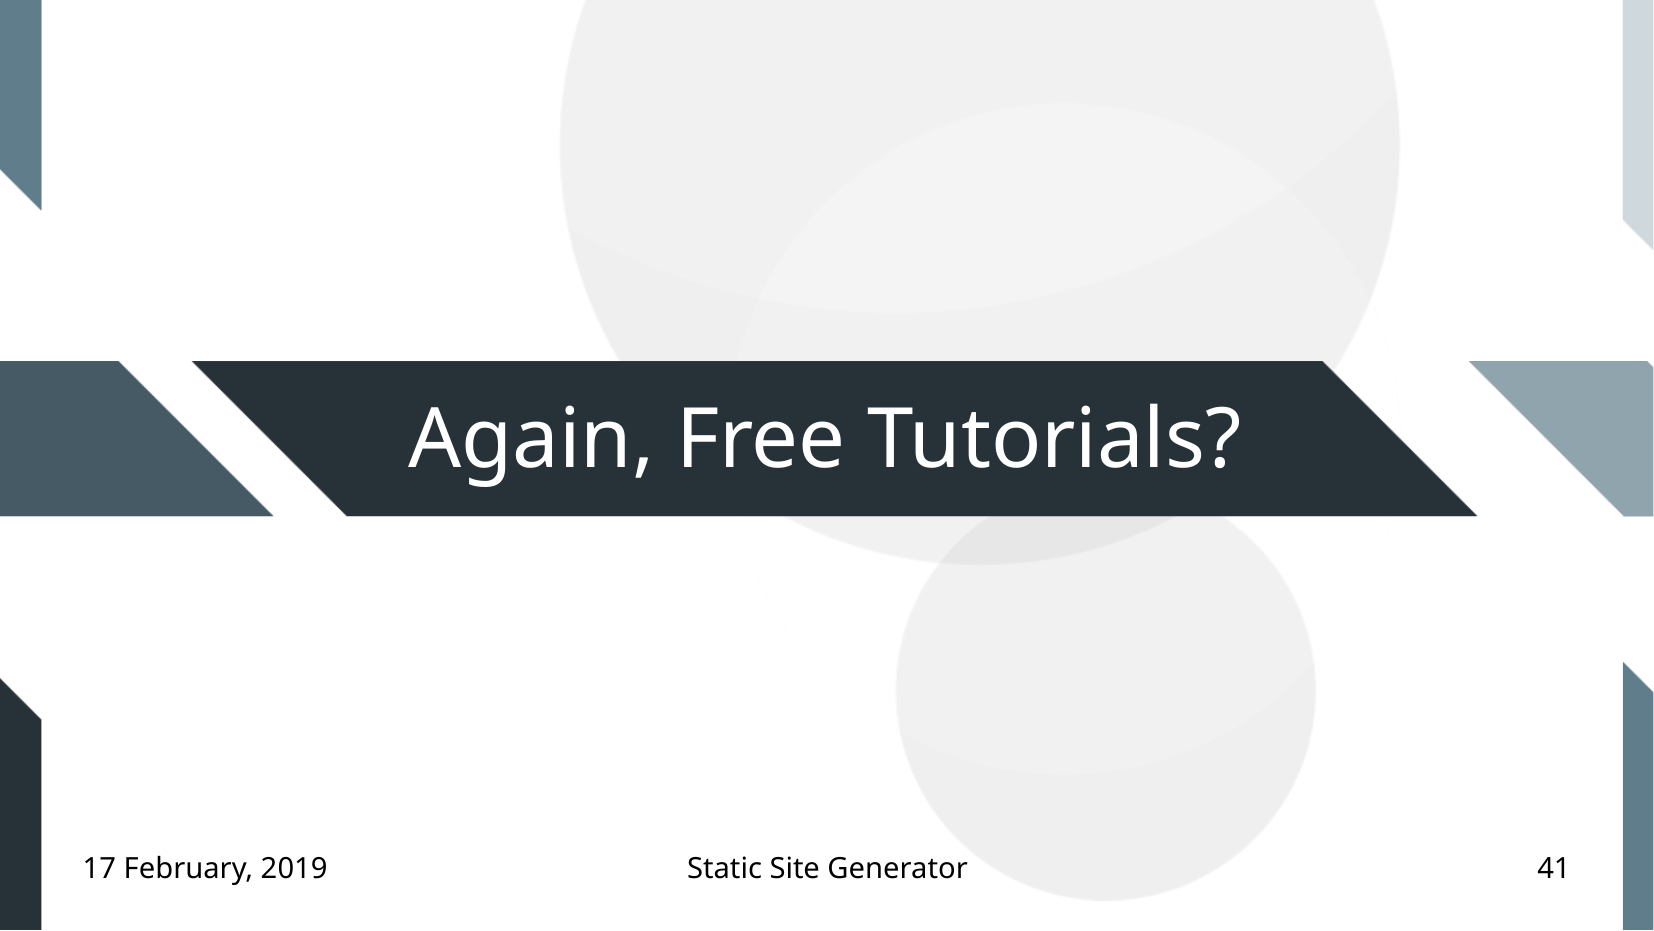

# Again, Free Tutorials?
17 February, 2019
Static Site Generator
41